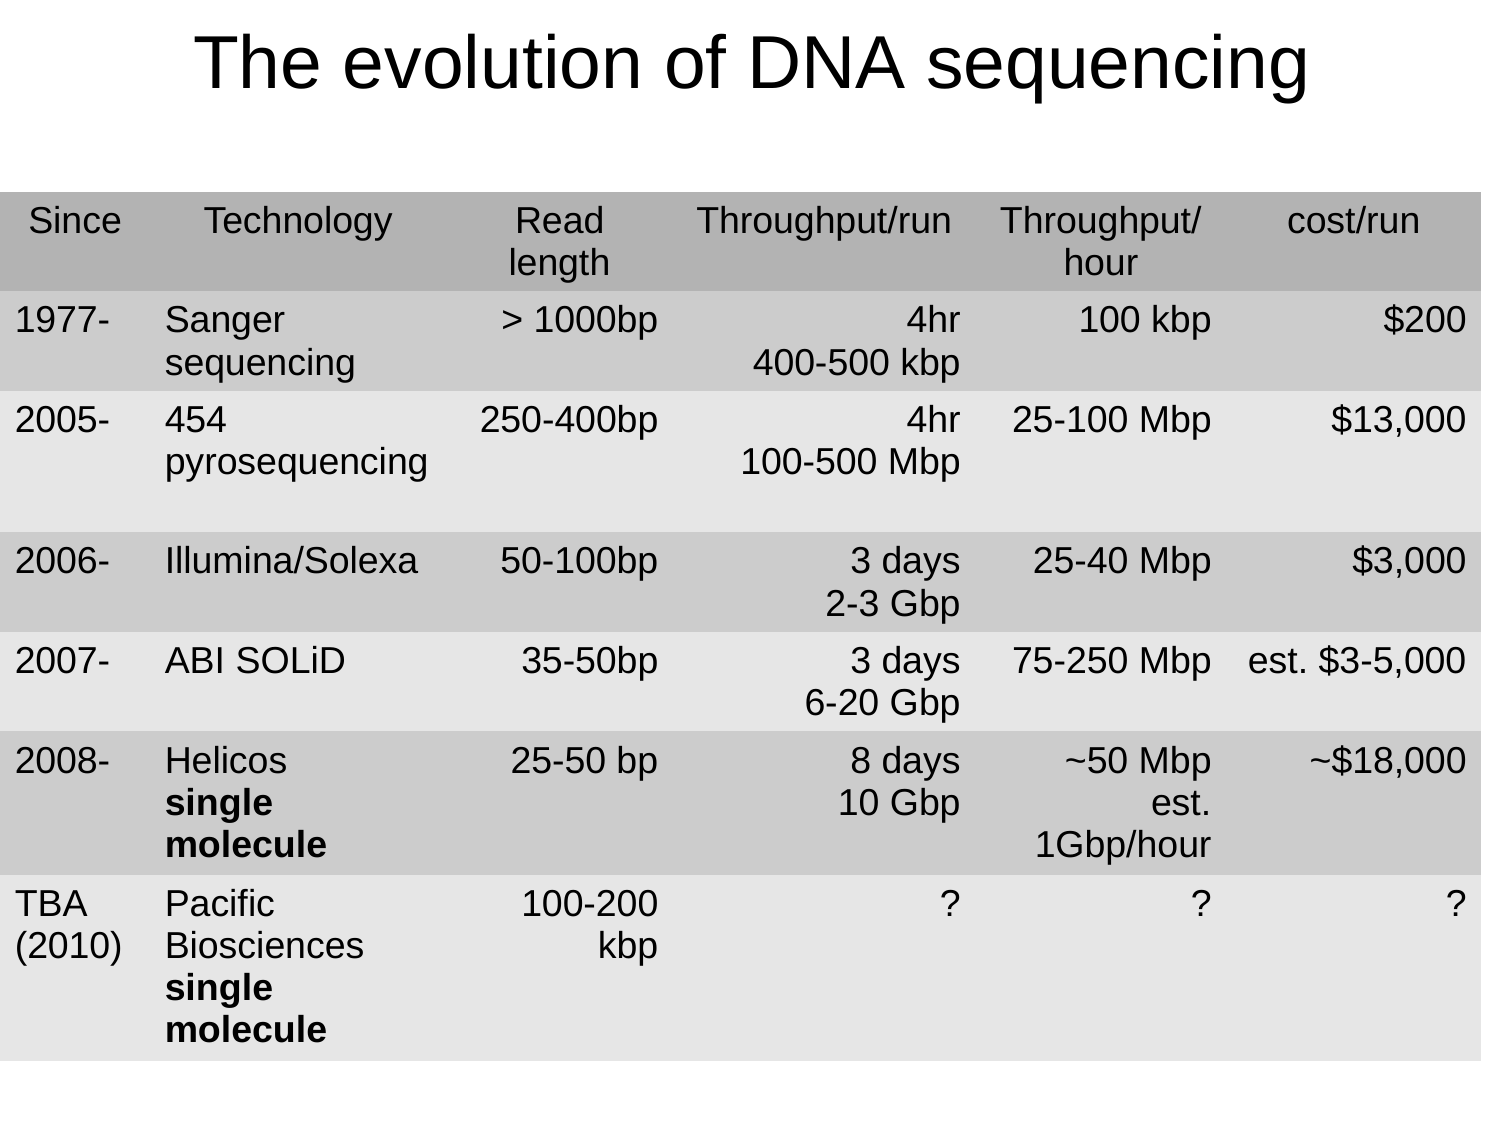

# The evolution of DNA sequencing
| Since | Technology | Read length | Throughput/run | Throughput/hour | cost/run |
| --- | --- | --- | --- | --- | --- |
| 1977- | Sanger sequencing | > 1000bp | 4hr 400-500 kbp | 100 kbp | $200 |
| 2005- | 454 pyrosequencing | 250-400bp | 4hr 100-500 Mbp | 25-100 Mbp | $13,000 |
| 2006- | Illumina/Solexa | 50-100bp | 3 days 2-3 Gbp | 25-40 Mbp | $3,000 |
| 2007- | ABI SOLiD | 35-50bp | 3 days 6-20 Gbp | 75-250 Mbp | est. $3-5,000 |
| 2008- | Helicos single molecule | 25-50 bp | 8 days 10 Gbp | ~50 Mbp est. 1Gbp/hour | ~$18,000 |
| TBA (2010) | Pacific Biosciences single molecule | 100-200 kbp | ? | ? | ? |